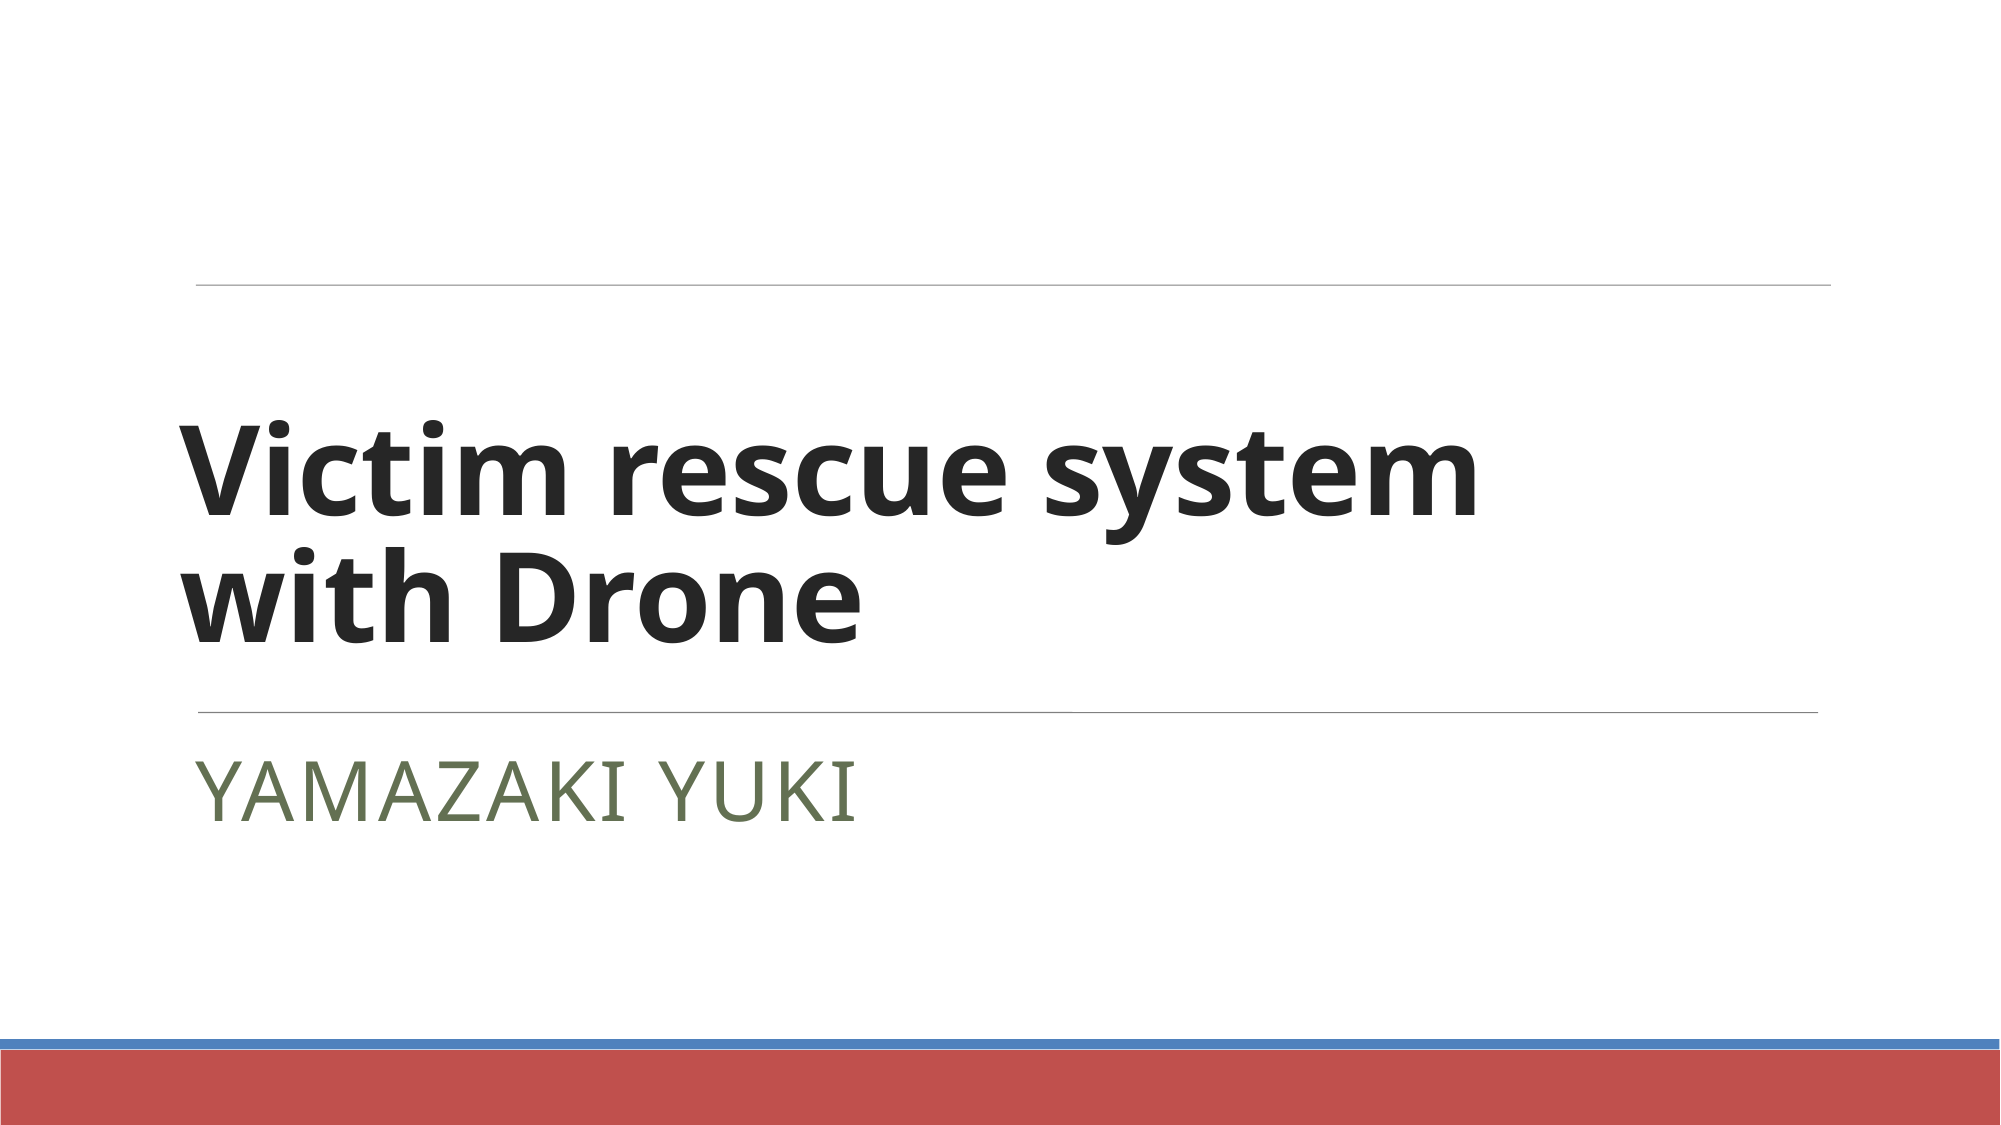

Victim rescue system
with Drone
Yamazaki Yuki